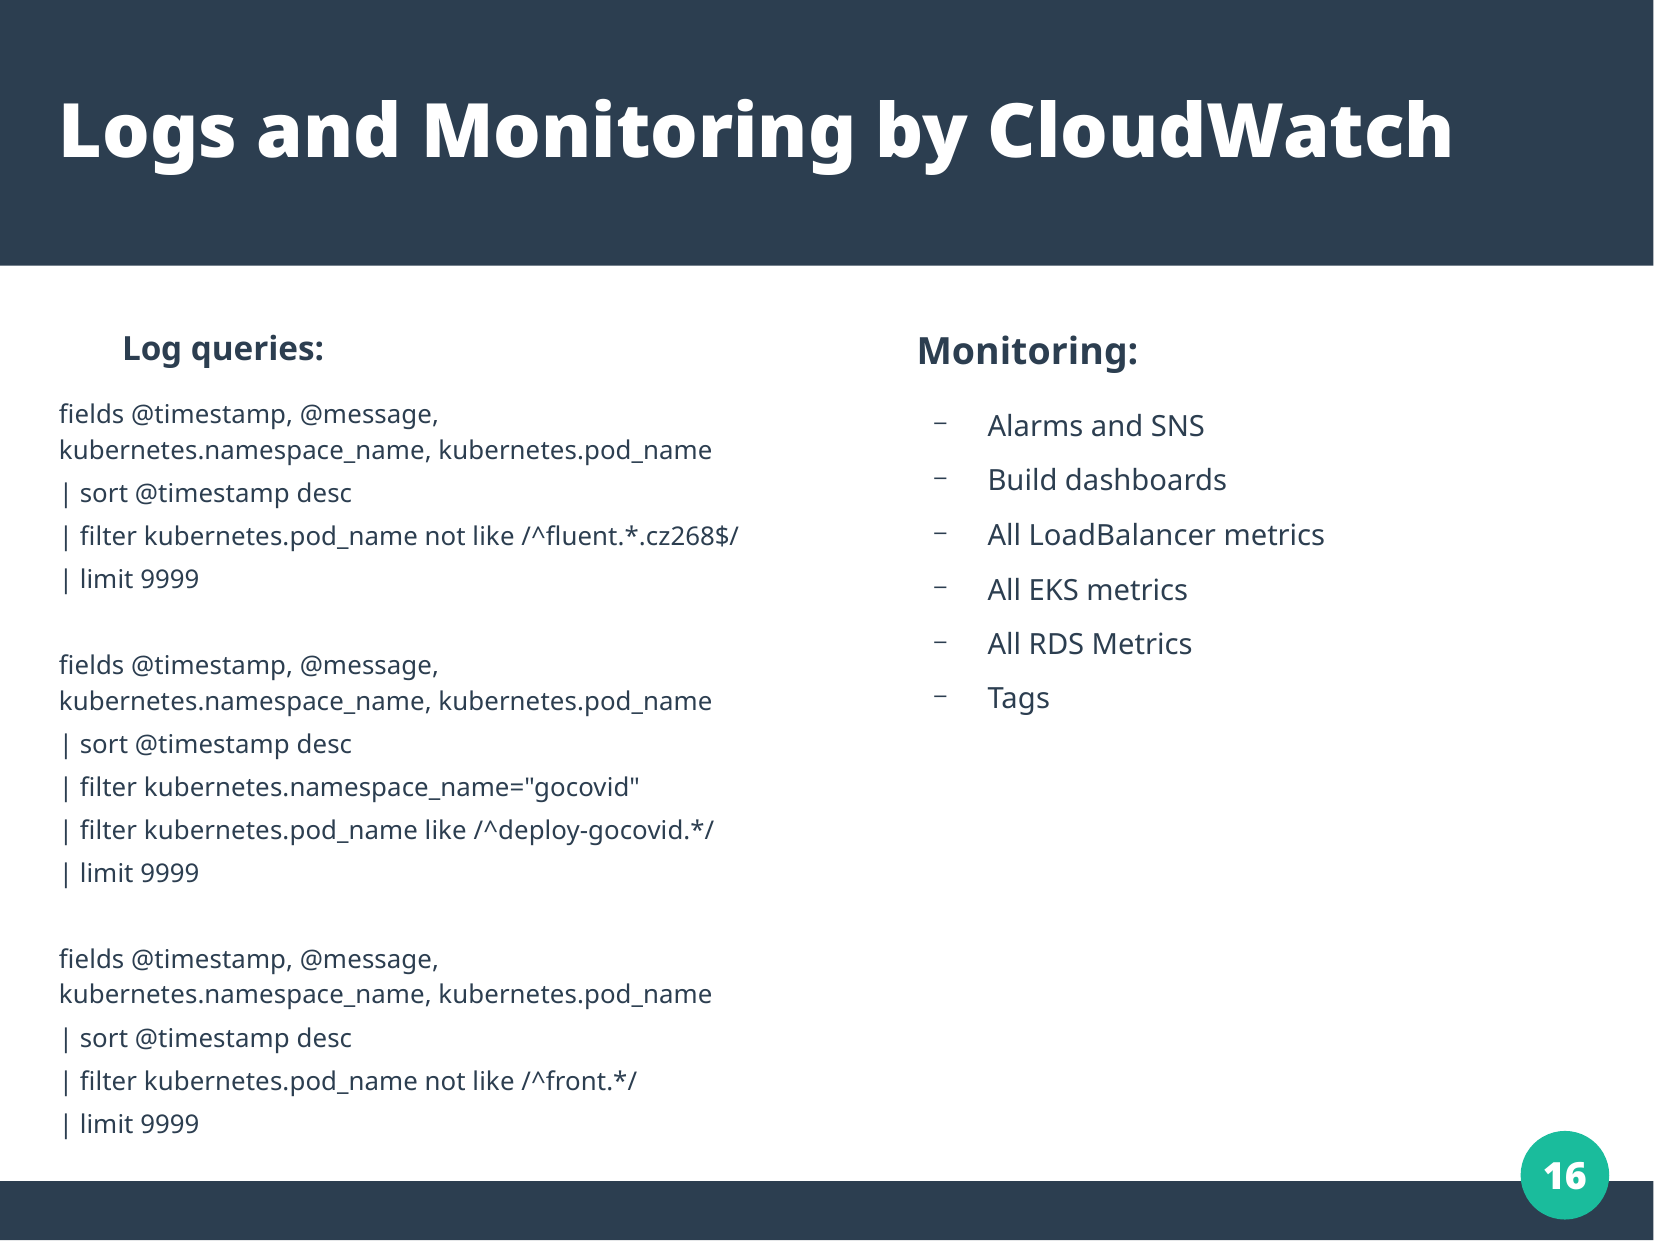

# Logs and Monitoring by CloudWatch
Log queries:
fields @timestamp, @message, kubernetes.namespace_name, kubernetes.pod_name
| sort @timestamp desc
| filter kubernetes.pod_name not like /^fluent.*.cz268$/
| limit 9999
fields @timestamp, @message, kubernetes.namespace_name, kubernetes.pod_name
| sort @timestamp desc
| filter kubernetes.namespace_name="gocovid"
| filter kubernetes.pod_name like /^deploy-gocovid.*/
| limit 9999
fields @timestamp, @message, kubernetes.namespace_name, kubernetes.pod_name
| sort @timestamp desc
| filter kubernetes.pod_name not like /^front.*/
| limit 9999
Monitoring:
Alarms and SNS
Build dashboards
All LoadBalancer metrics
All EKS metrics
All RDS Metrics
Tags
16